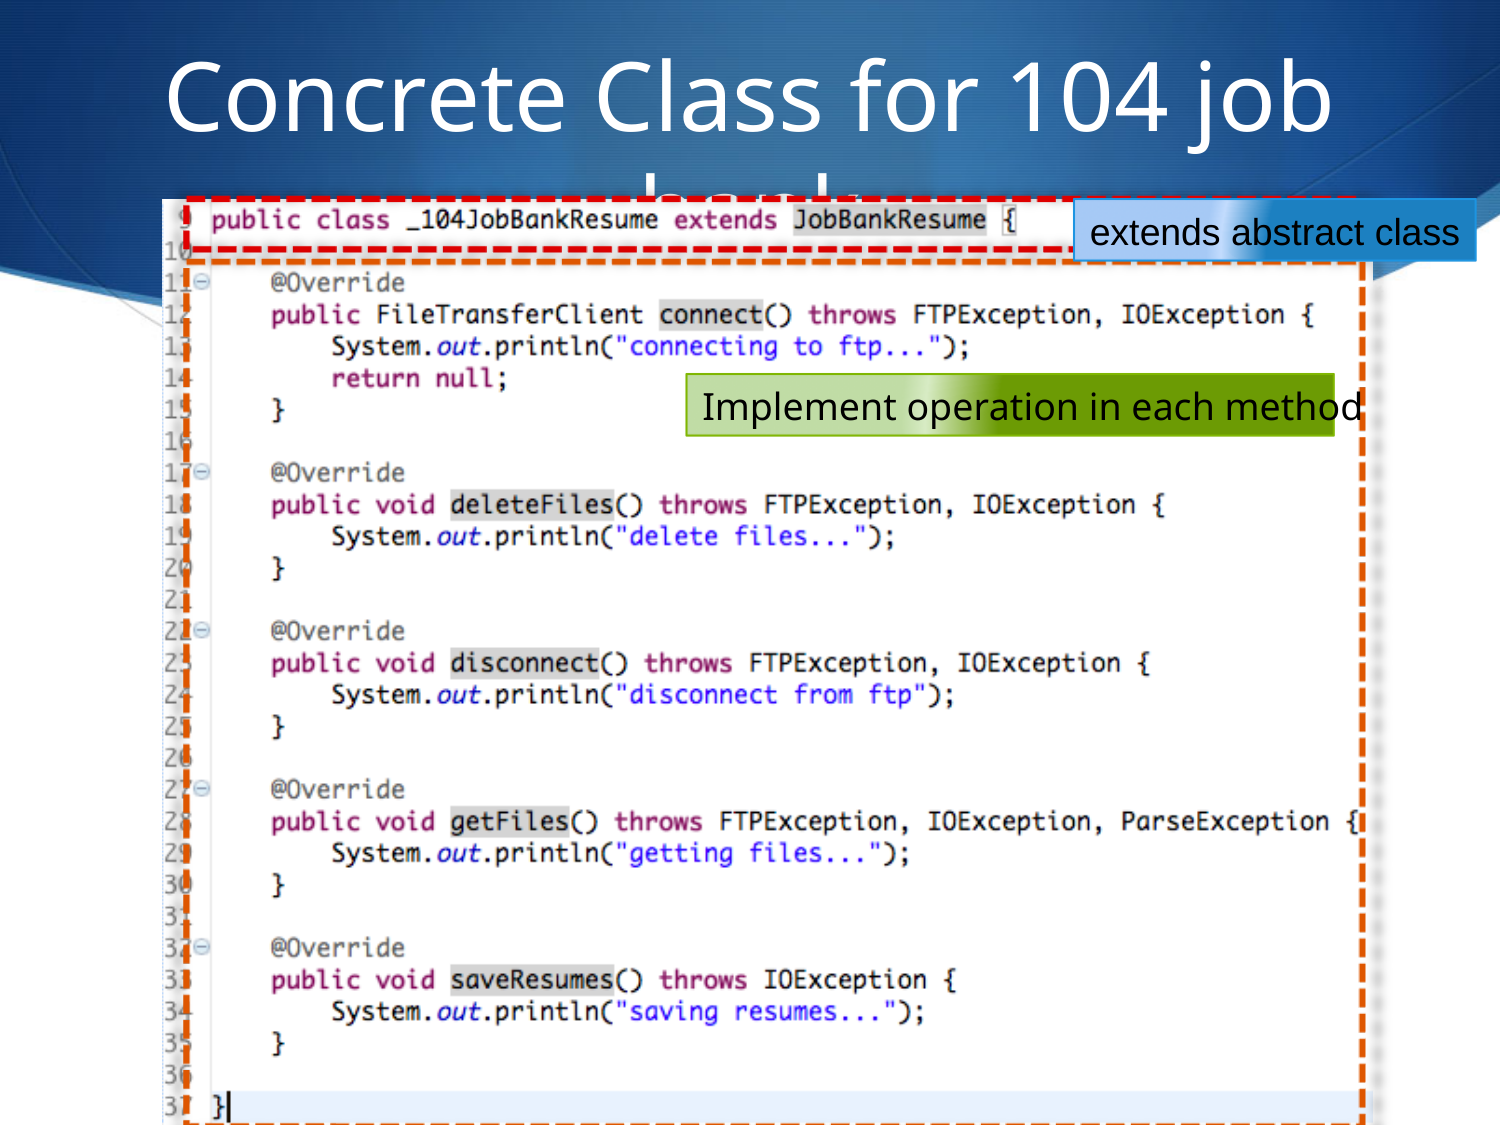

# Concrete Class for 104 job bank
extends abstract class
Implement operation in each method